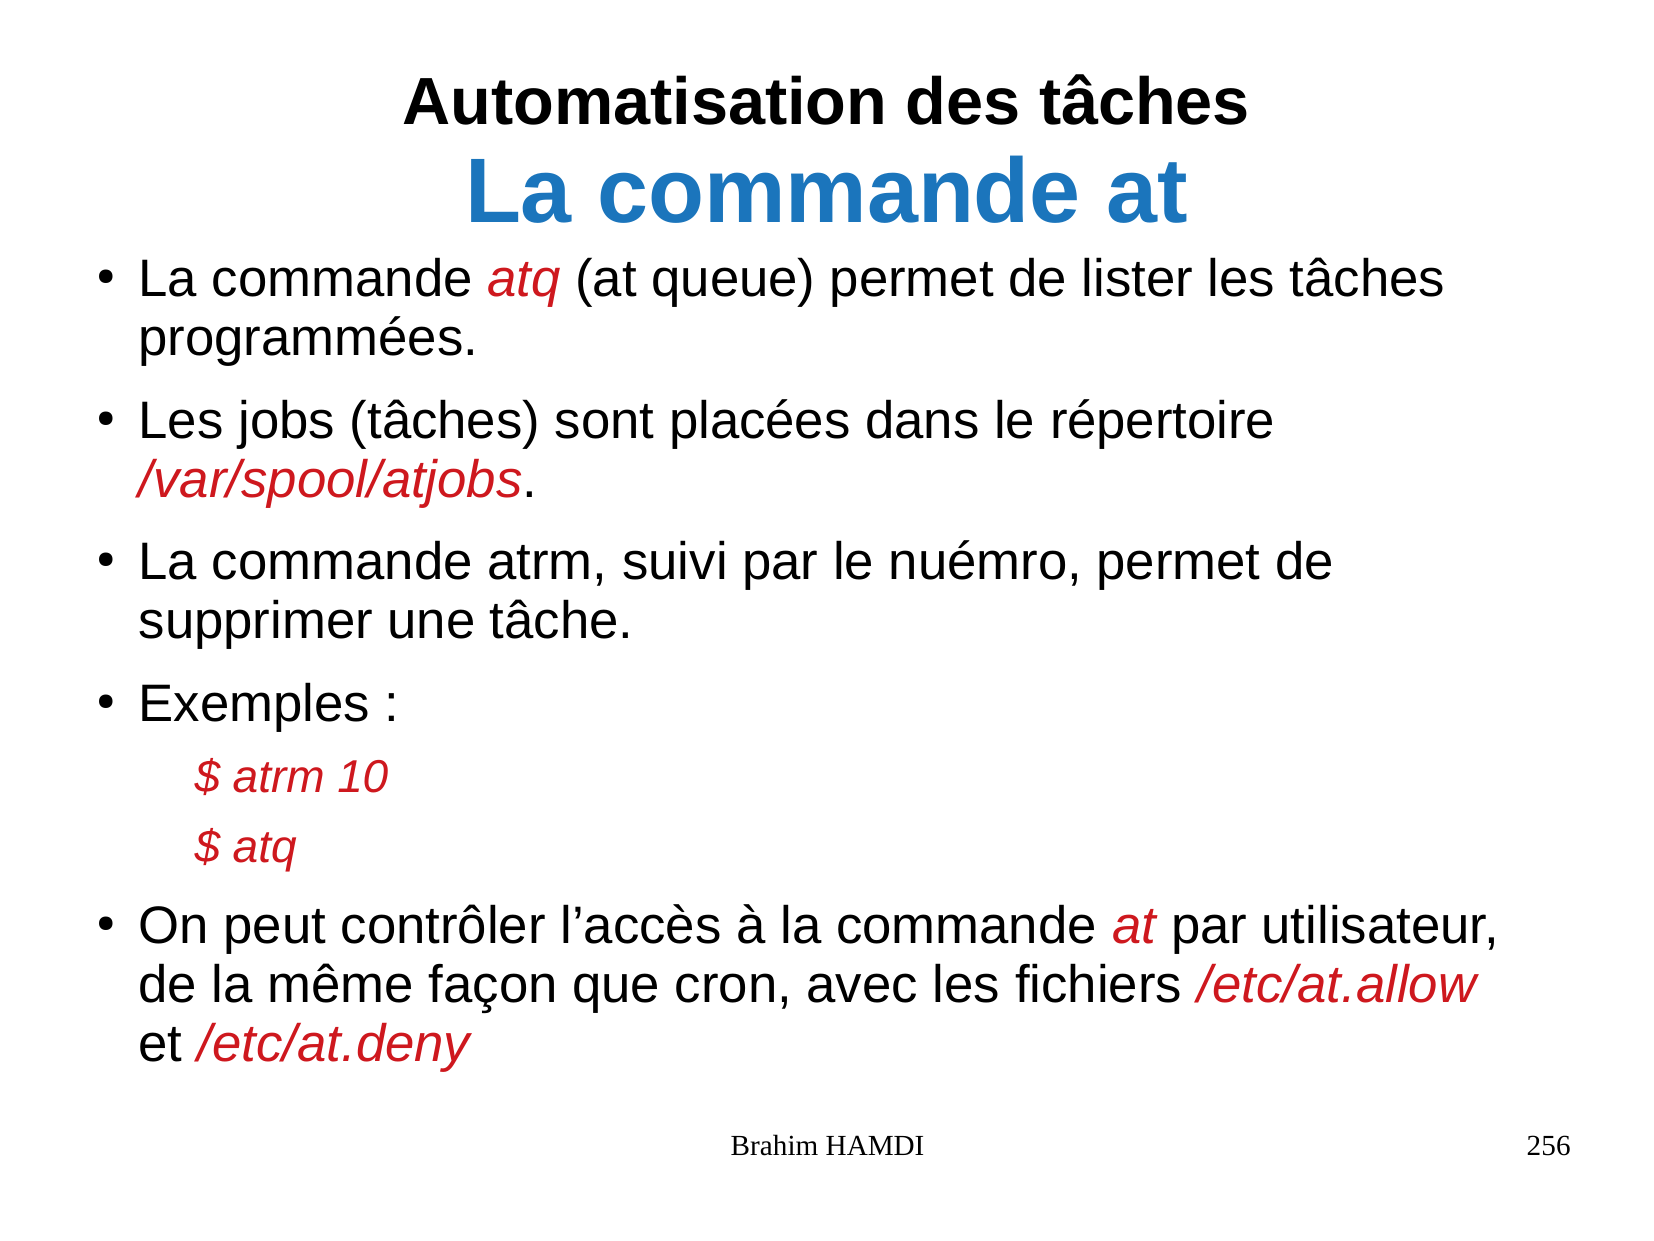

# Automatisation des tâches La commande at
La commande atq (at queue) permet de lister les tâches programmées.
Les jobs (tâches) sont placées dans le répertoire /var/spool/atjobs.
La commande atrm, suivi par le nuémro, permet de supprimer une tâche.
Exemples :
$ atrm 10
$ atq
On peut contrôler l’accès à la commande at par utilisateur, de la même façon que cron, avec les fichiers /etc/at.allow et /etc/at.deny
Brahim HAMDI
256